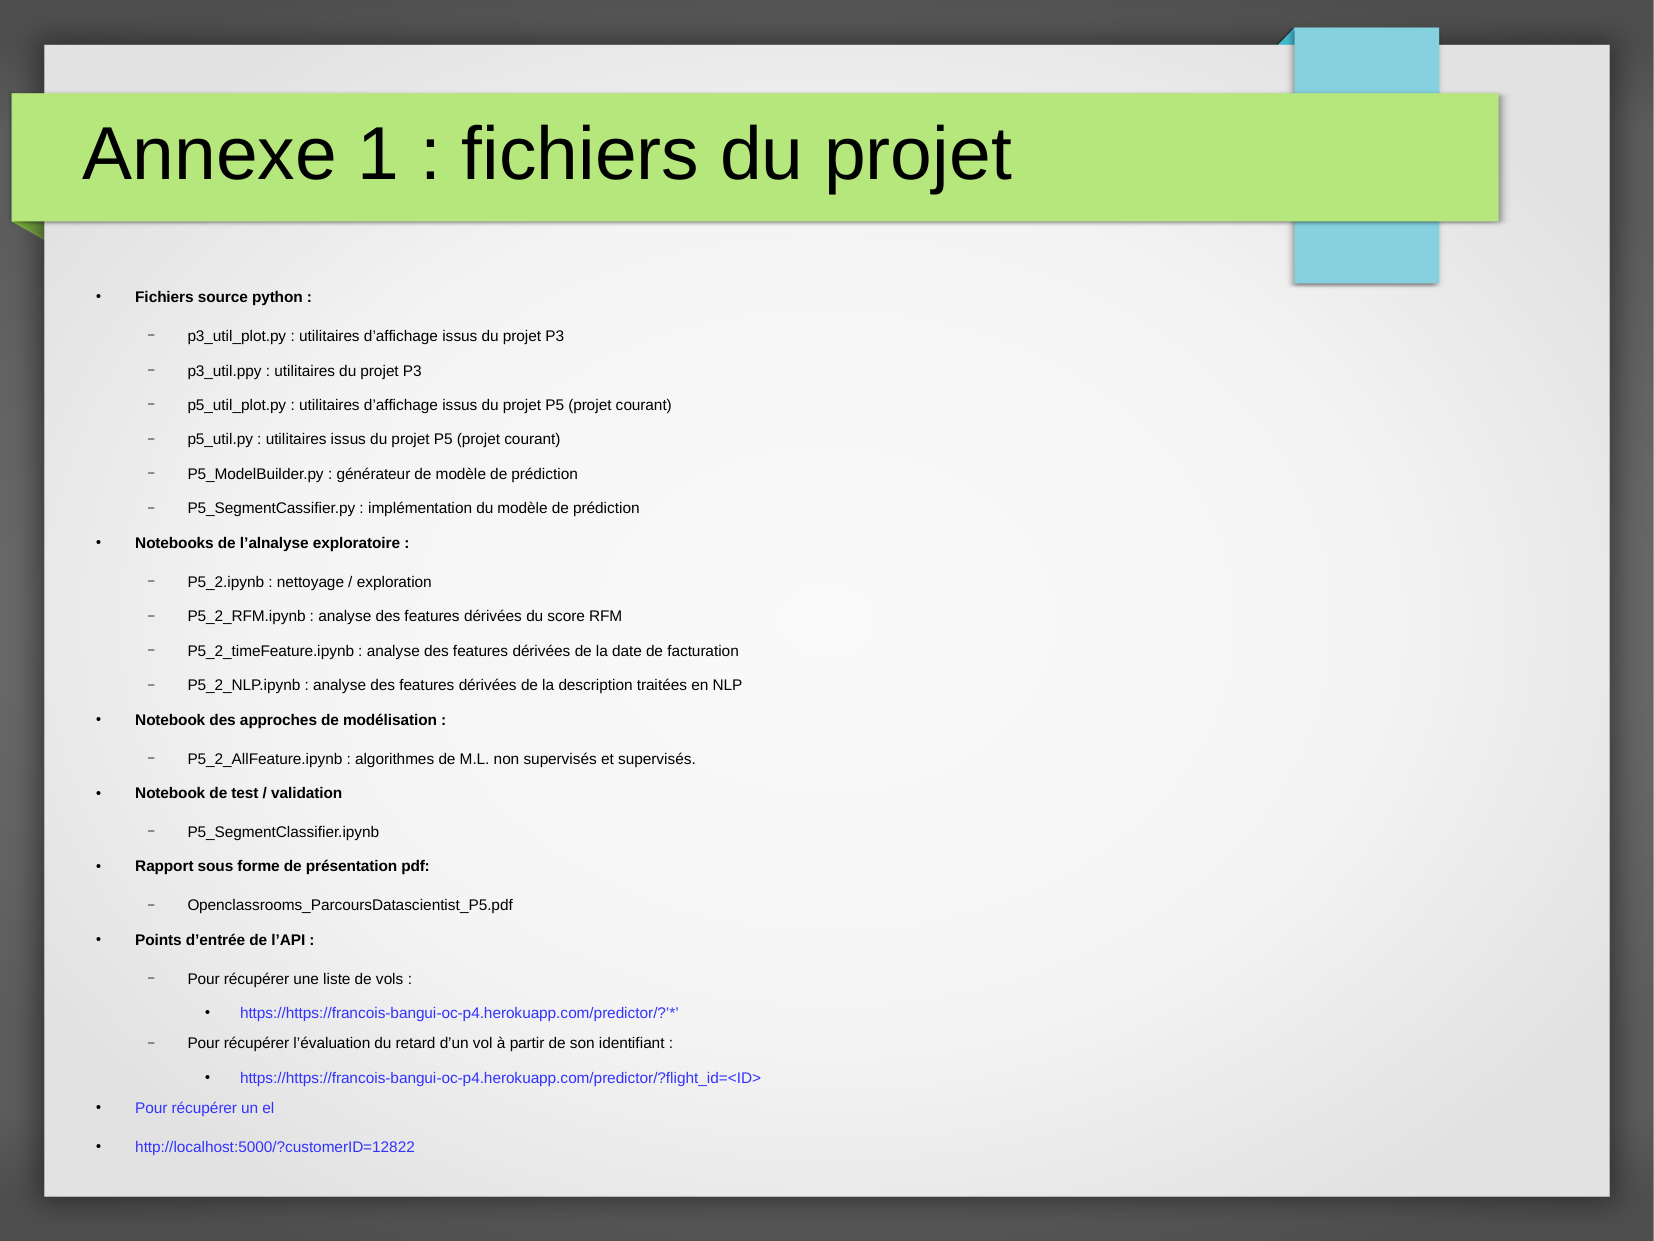

# Annexe 1 : fichiers du projet
Fichiers source python :
p3_util_plot.py : utilitaires d’affichage issus du projet P3
p3_util.ppy : utilitaires du projet P3
p5_util_plot.py : utilitaires d’affichage issus du projet P5 (projet courant)
p5_util.py : utilitaires issus du projet P5 (projet courant)
P5_ModelBuilder.py : générateur de modèle de prédiction
P5_SegmentCassifier.py : implémentation du modèle de prédiction
Notebooks de l’alnalyse exploratoire :
P5_2.ipynb : nettoyage / exploration
P5_2_RFM.ipynb : analyse des features dérivées du score RFM
P5_2_timeFeature.ipynb : analyse des features dérivées de la date de facturation
P5_2_NLP.ipynb : analyse des features dérivées de la description traitées en NLP
Notebook des approches de modélisation :
P5_2_AllFeature.ipynb : algorithmes de M.L. non supervisés et supervisés.
Notebook de test / validation
P5_SegmentClassifier.ipynb
Rapport sous forme de présentation pdf:
Openclassrooms_ParcoursDatascientist_P5.pdf
Points d’entrée de l’API :
Pour récupérer une liste de vols :
https://https://francois-bangui-oc-p4.herokuapp.com/predictor/?’*’
Pour récupérer l’évaluation du retard d’un vol à partir de son identifiant :
https://https://francois-bangui-oc-p4.herokuapp.com/predictor/?flight_id=<ID>
Pour récupérer un el
http://localhost:5000/?customerID=12822